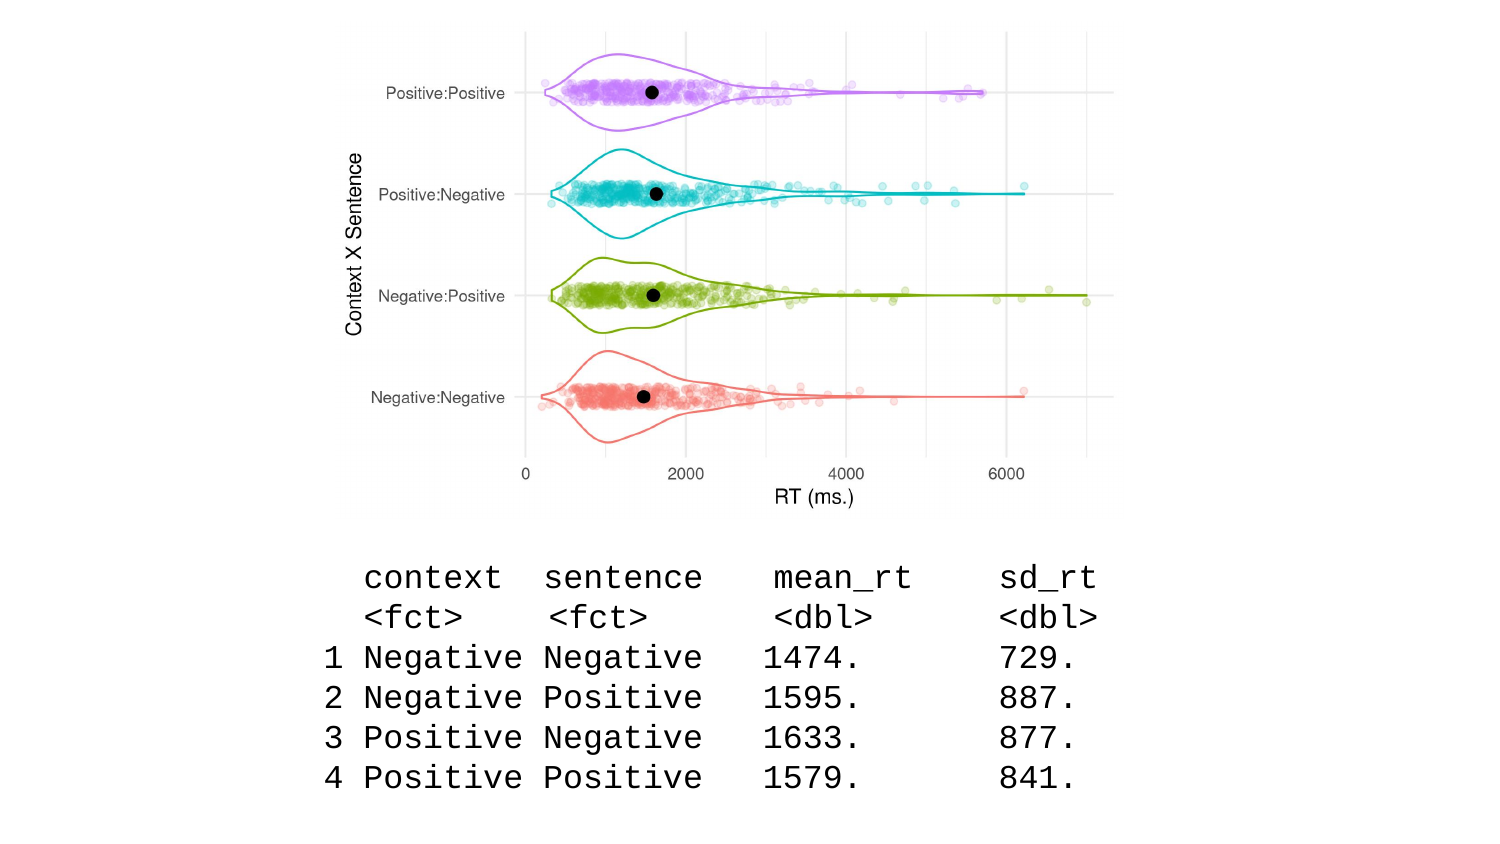

context sentence 	mean_rt		sd_rt
 <fct>		<fct> 		<dbl> 		<dbl>
1 Negative Negative 1474. 		729.
2 Negative Positive 1595. 		887.
3 Positive Negative 1633. 		877.
4 Positive Positive 1579. 		841.